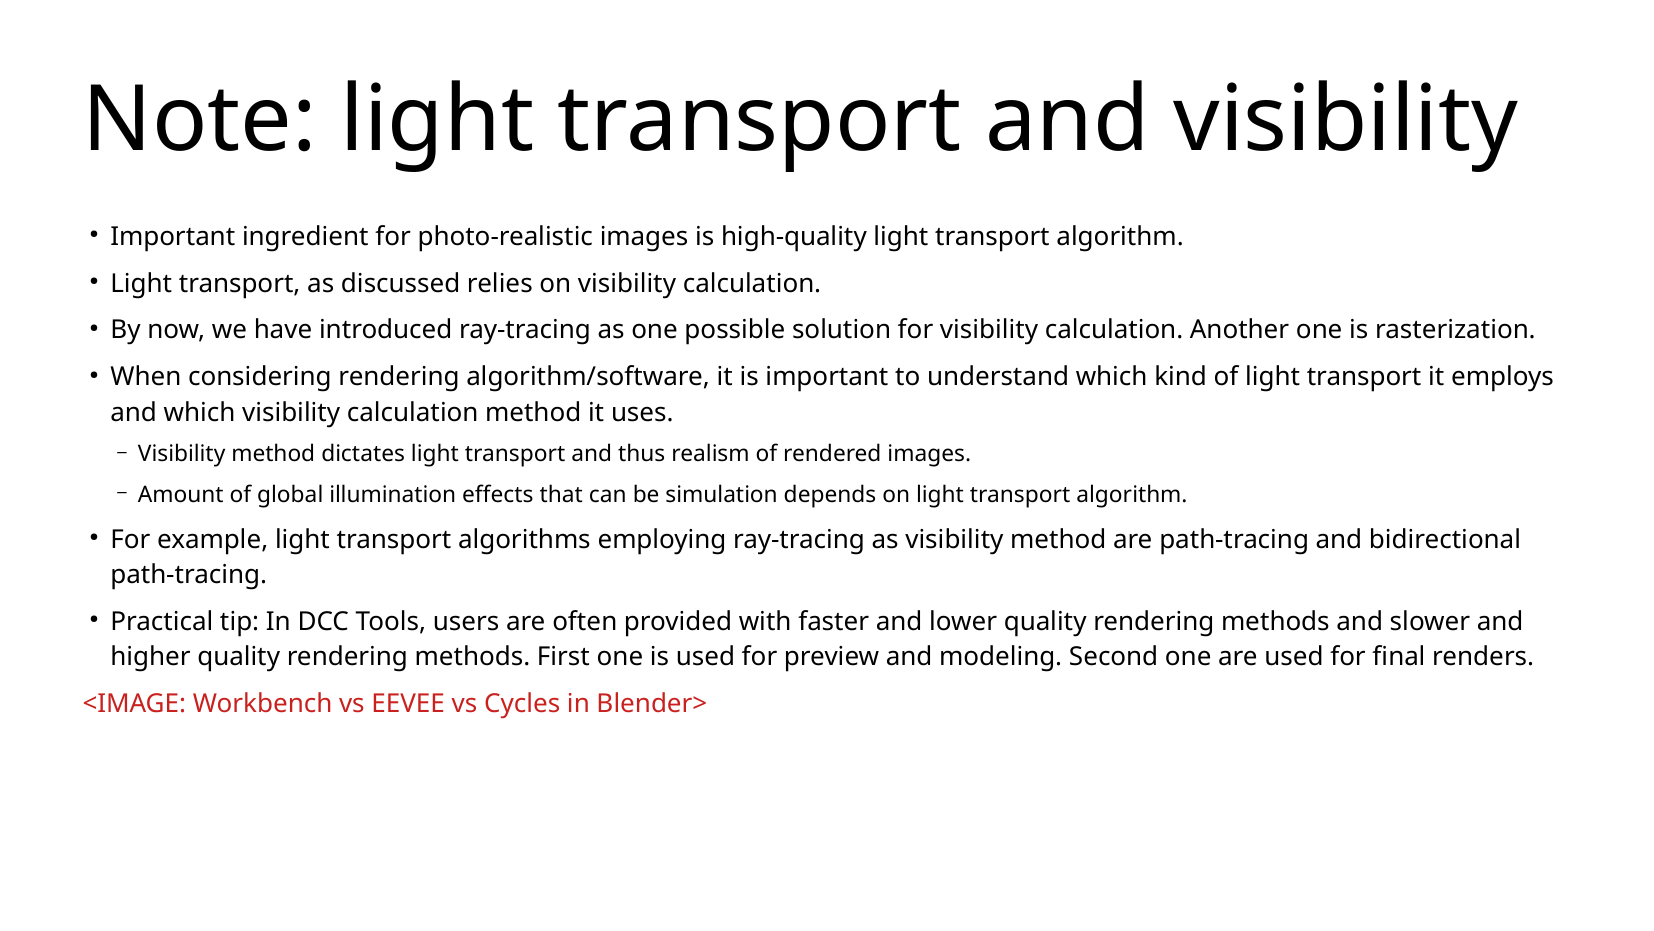

# Note: light transport and visibility
Important ingredient for photo-realistic images is high-quality light transport algorithm.
Light transport, as discussed relies on visibility calculation.
By now, we have introduced ray-tracing as one possible solution for visibility calculation. Another one is rasterization.
When considering rendering algorithm/software, it is important to understand which kind of light transport it employs and which visibility calculation method it uses.
Visibility method dictates light transport and thus realism of rendered images.
Amount of global illumination effects that can be simulation depends on light transport algorithm.
For example, light transport algorithms employing ray-tracing as visibility method are path-tracing and bidirectional path-tracing.
Practical tip: In DCC Tools, users are often provided with faster and lower quality rendering methods and slower and higher quality rendering methods. First one is used for preview and modeling. Second one are used for final renders.
<IMAGE: Workbench vs EEVEE vs Cycles in Blender>